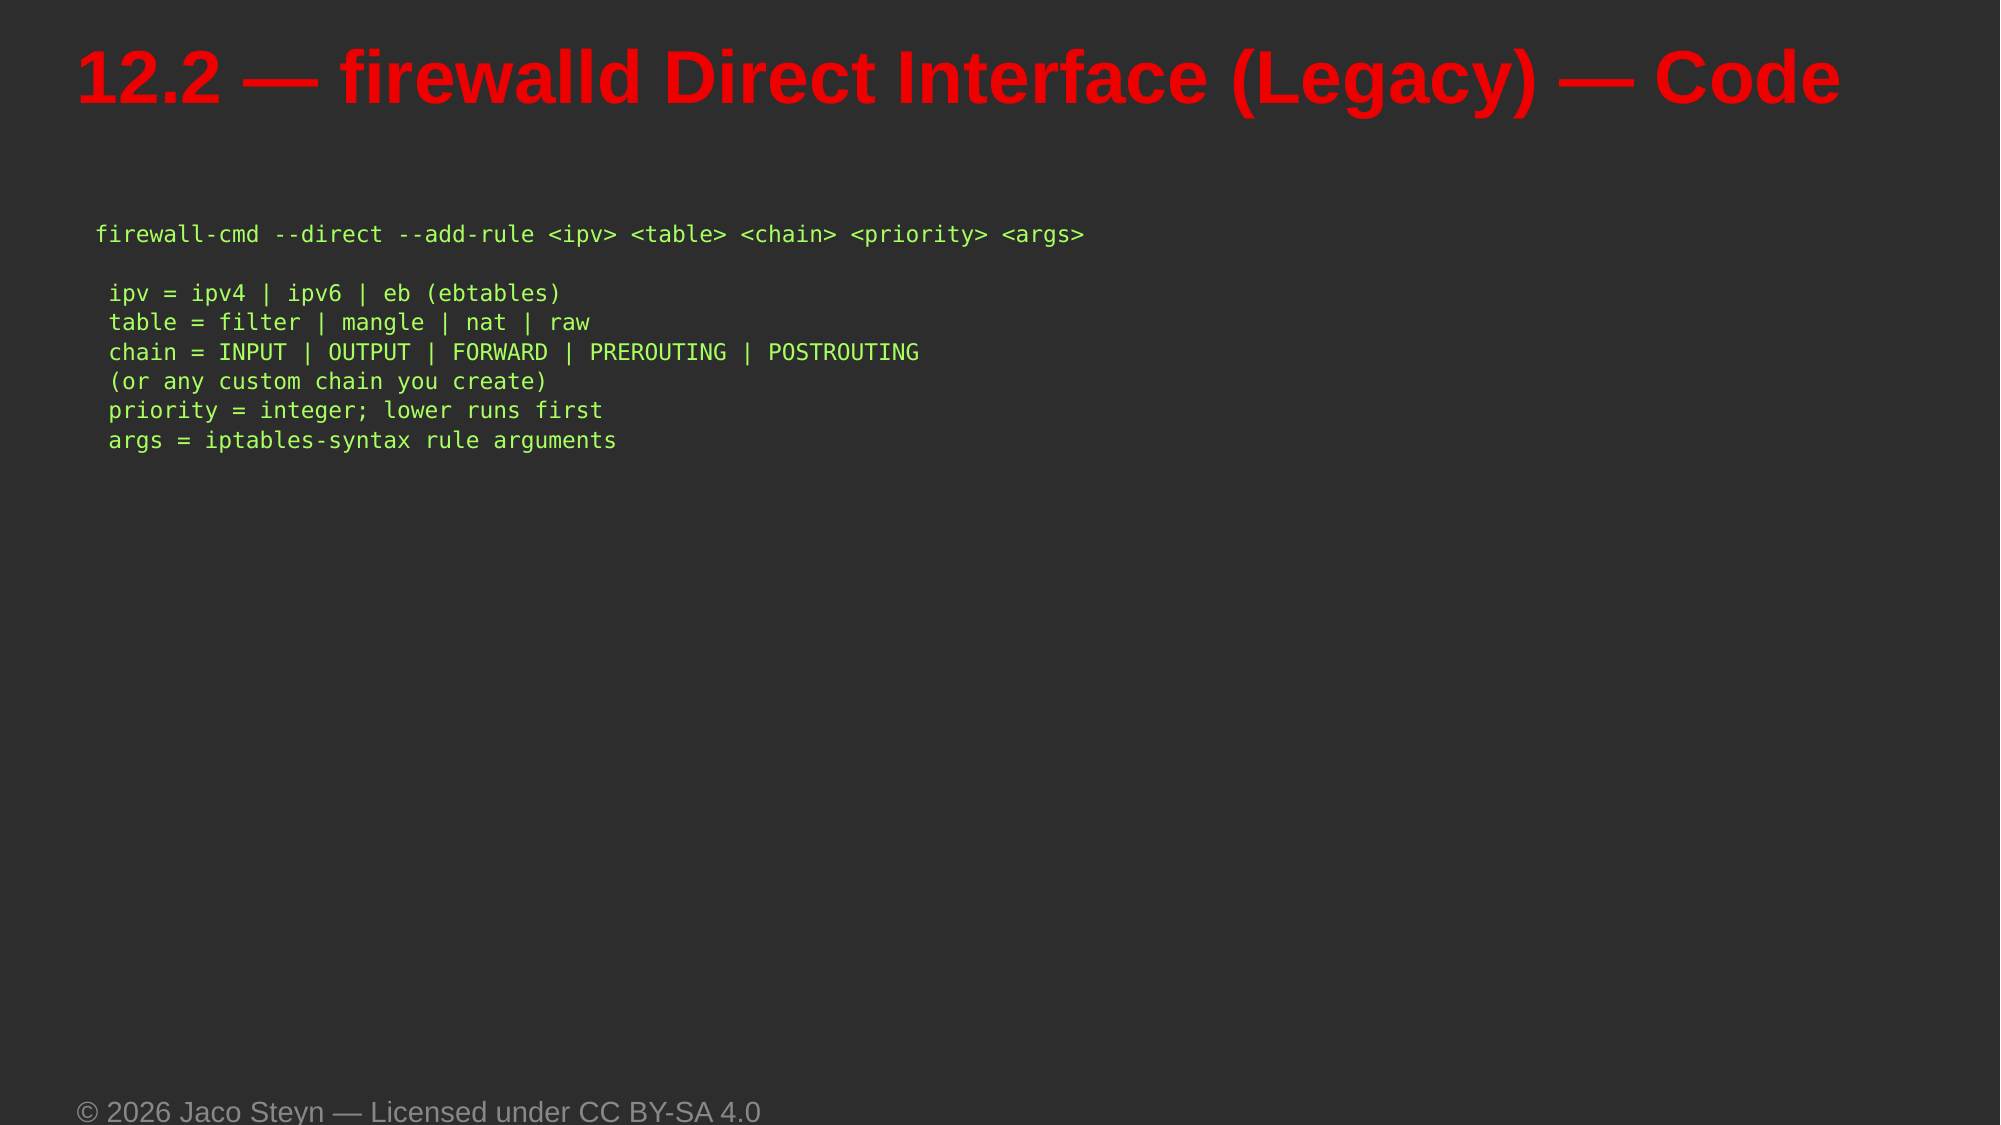

12.2 — firewalld Direct Interface (Legacy) — Code
firewall-cmd --direct --add-rule <ipv> <table> <chain> <priority> <args>
 ipv = ipv4 | ipv6 | eb (ebtables)
 table = filter | mangle | nat | raw
 chain = INPUT | OUTPUT | FORWARD | PREROUTING | POSTROUTING
 (or any custom chain you create)
 priority = integer; lower runs first
 args = iptables-syntax rule arguments
© 2026 Jaco Steyn — Licensed under CC BY-SA 4.0